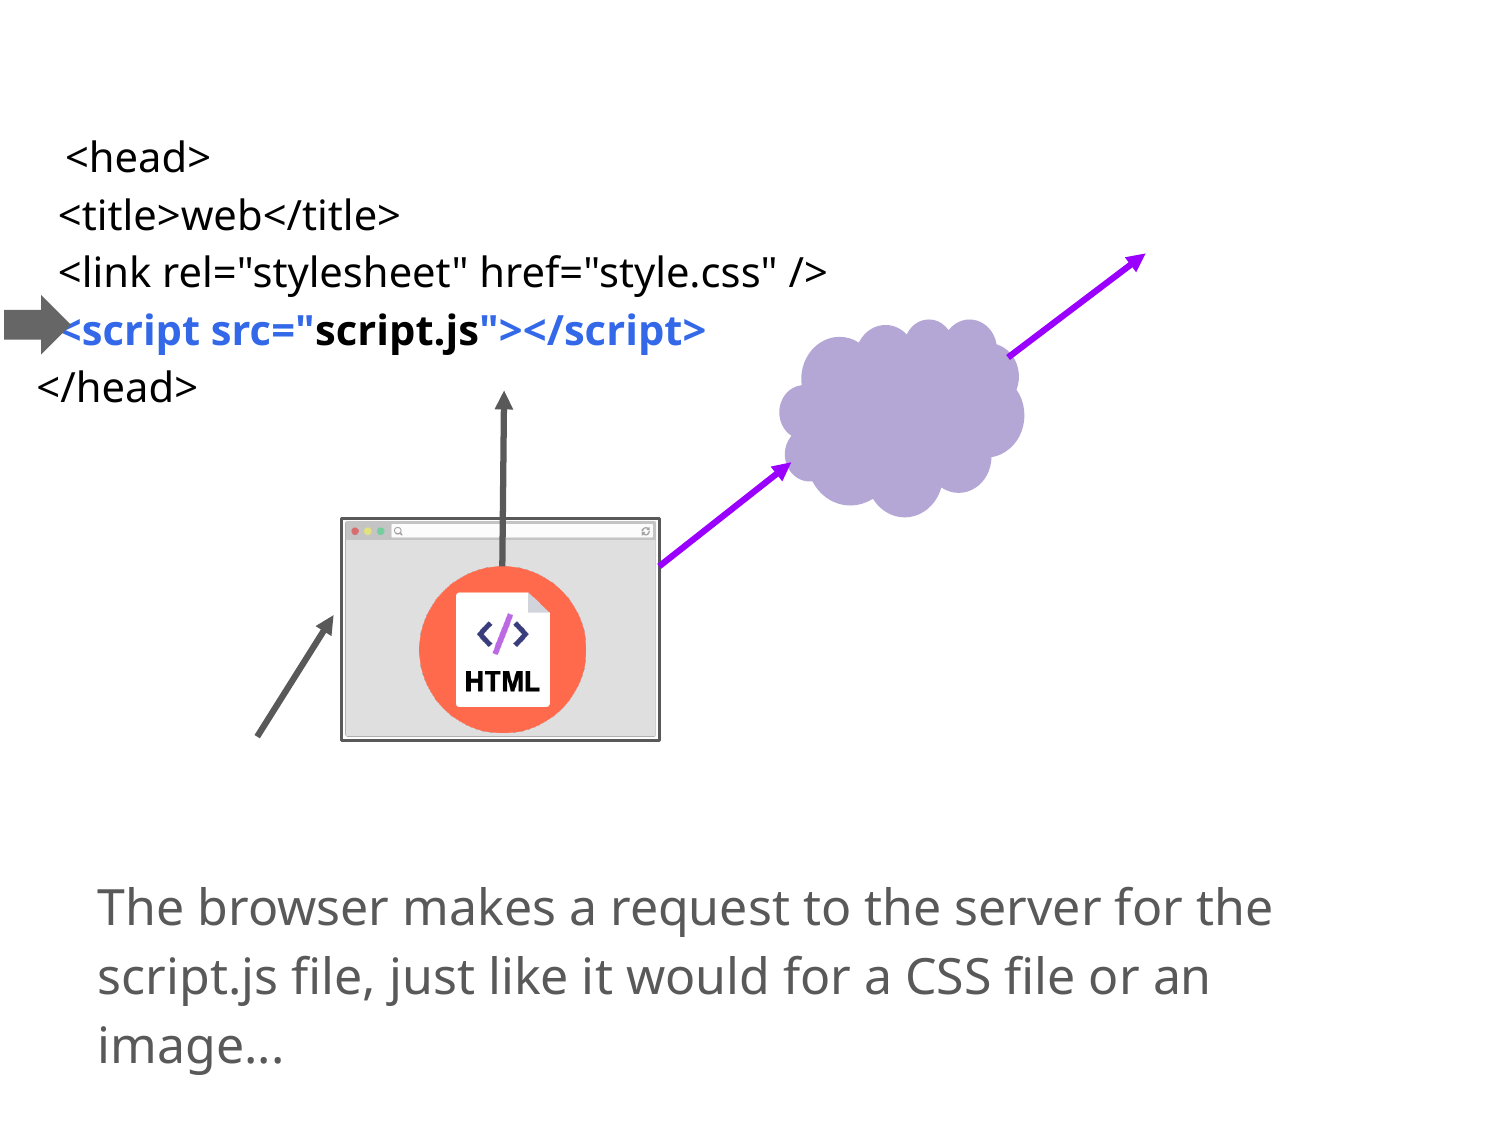

<head>
 <title>web</title>
 <link rel="stylesheet" href="style.css" />
 <script src="script.js"></script>
 </head>
# The browser makes a request to the server for the script.js file, just like it would for a CSS file or an image...